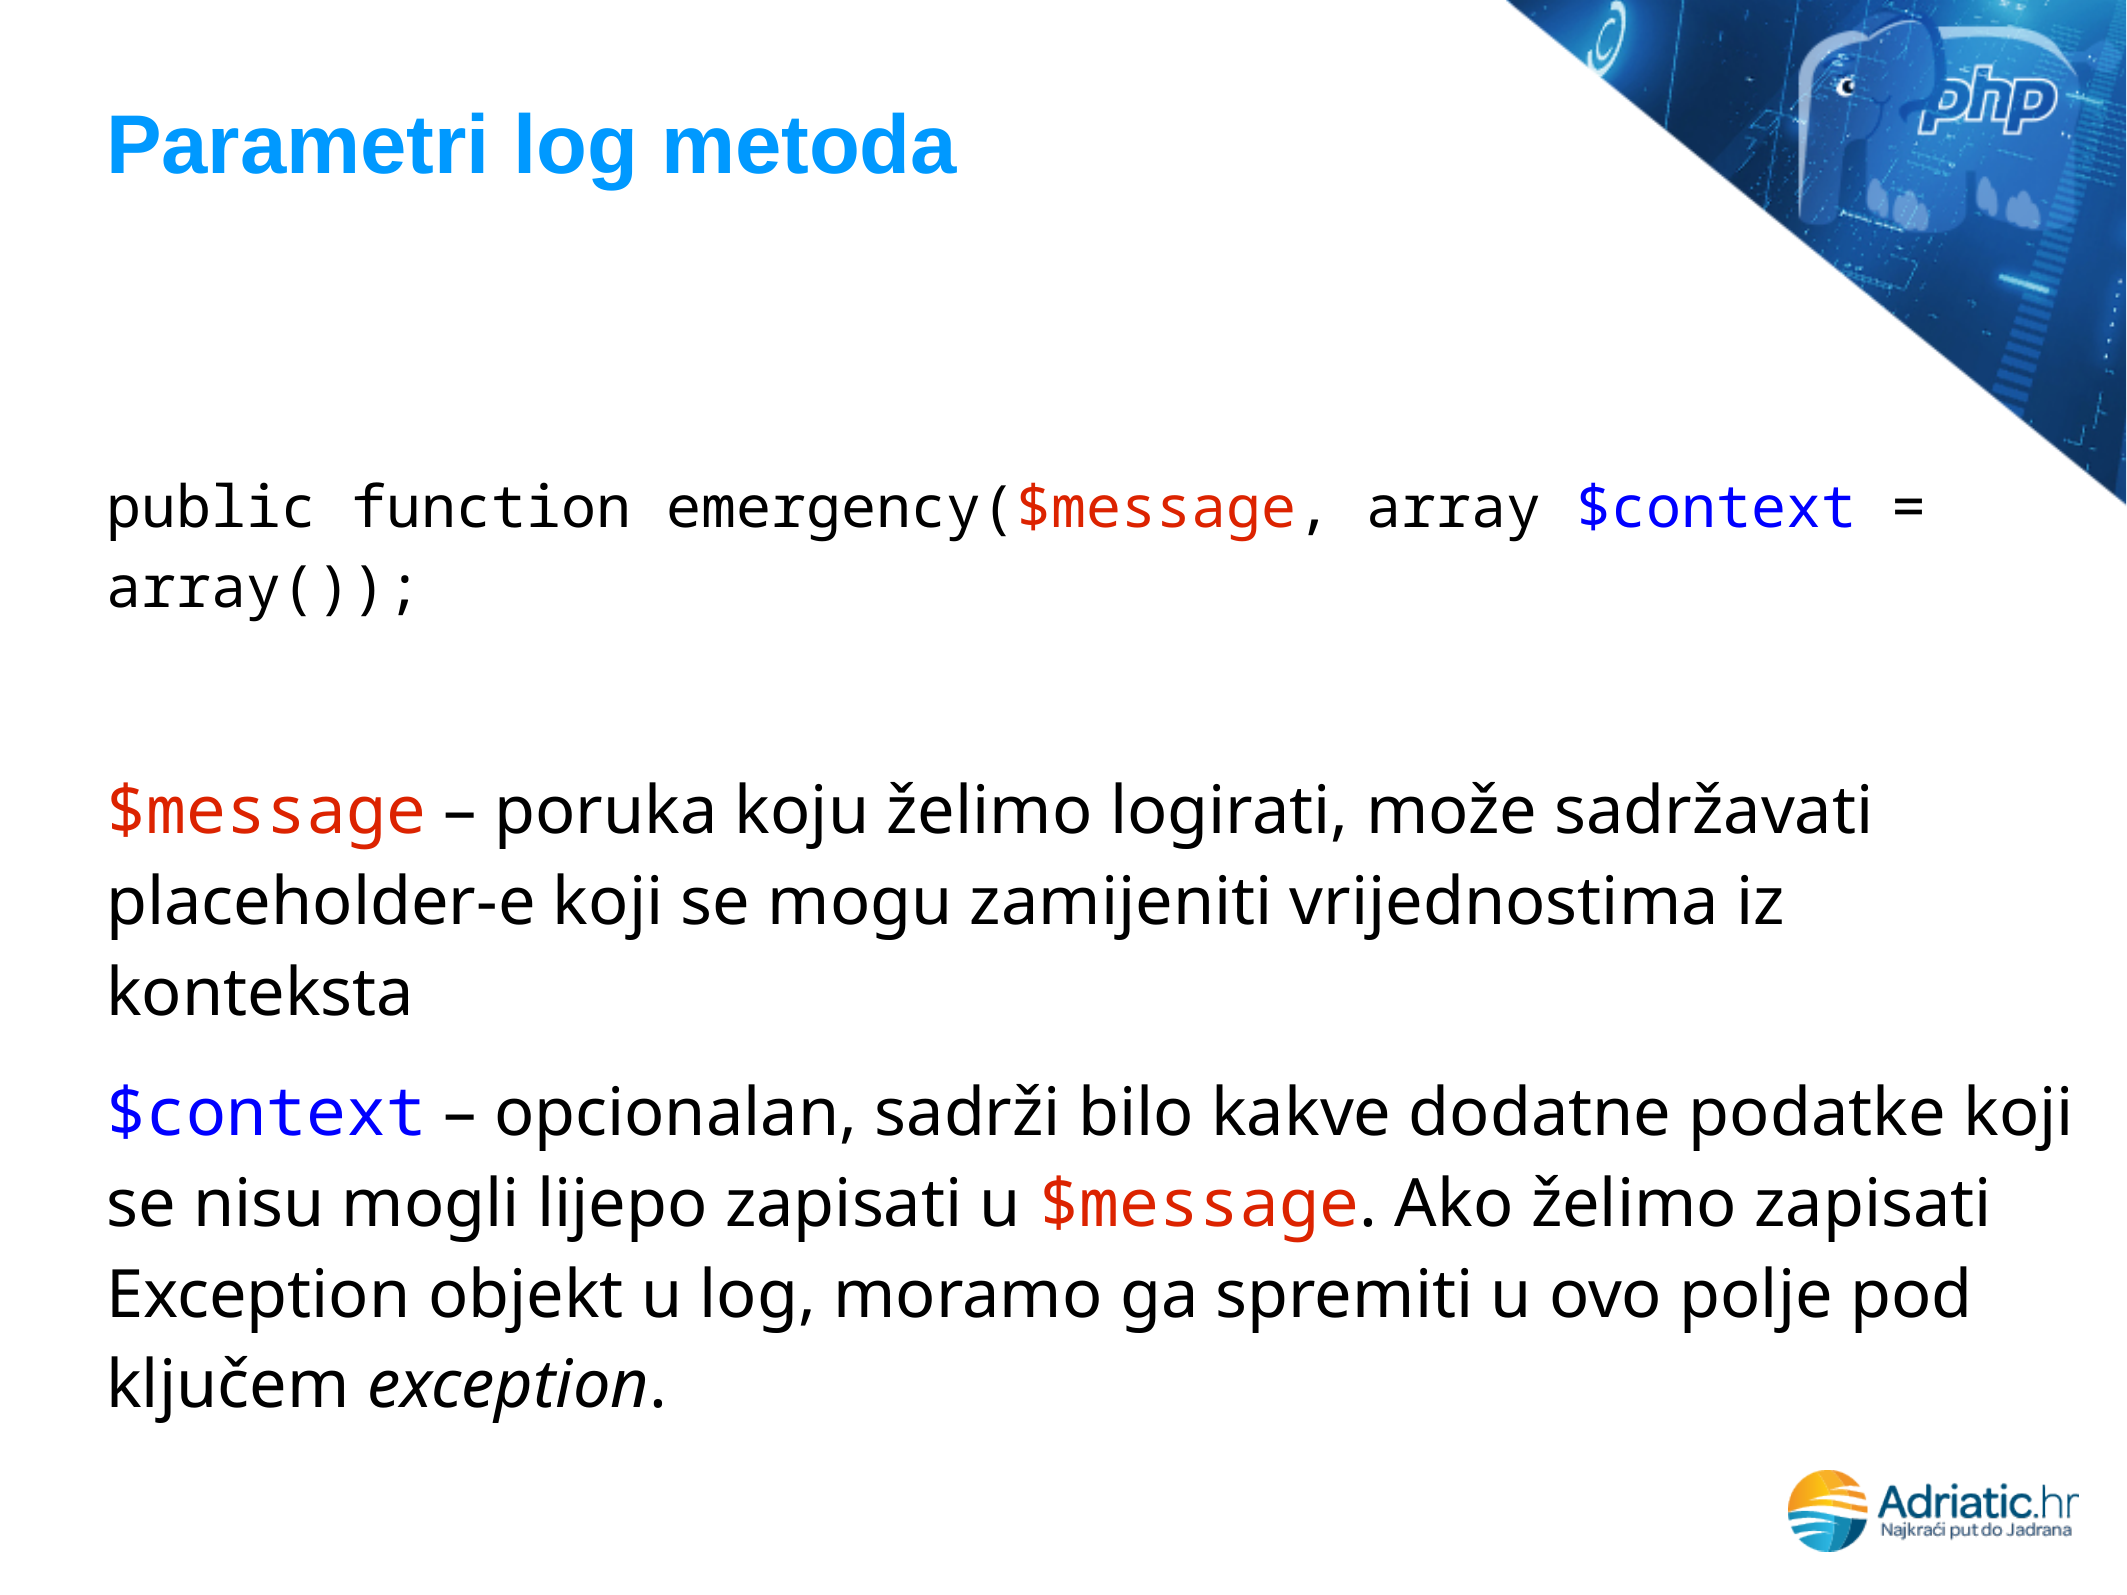

# Parametri log metoda
public function emergency($message, array $context = array());
$message – poruka koju želimo logirati, može sadržavati placeholder-e koji se mogu zamijeniti vrijednostima iz konteksta
$context – opcionalan, sadrži bilo kakve dodatne podatke koji se nisu mogli lijepo zapisati u $message. Ako želimo zapisati Exception objekt u log, moramo ga spremiti u ovo polje pod ključem exception.